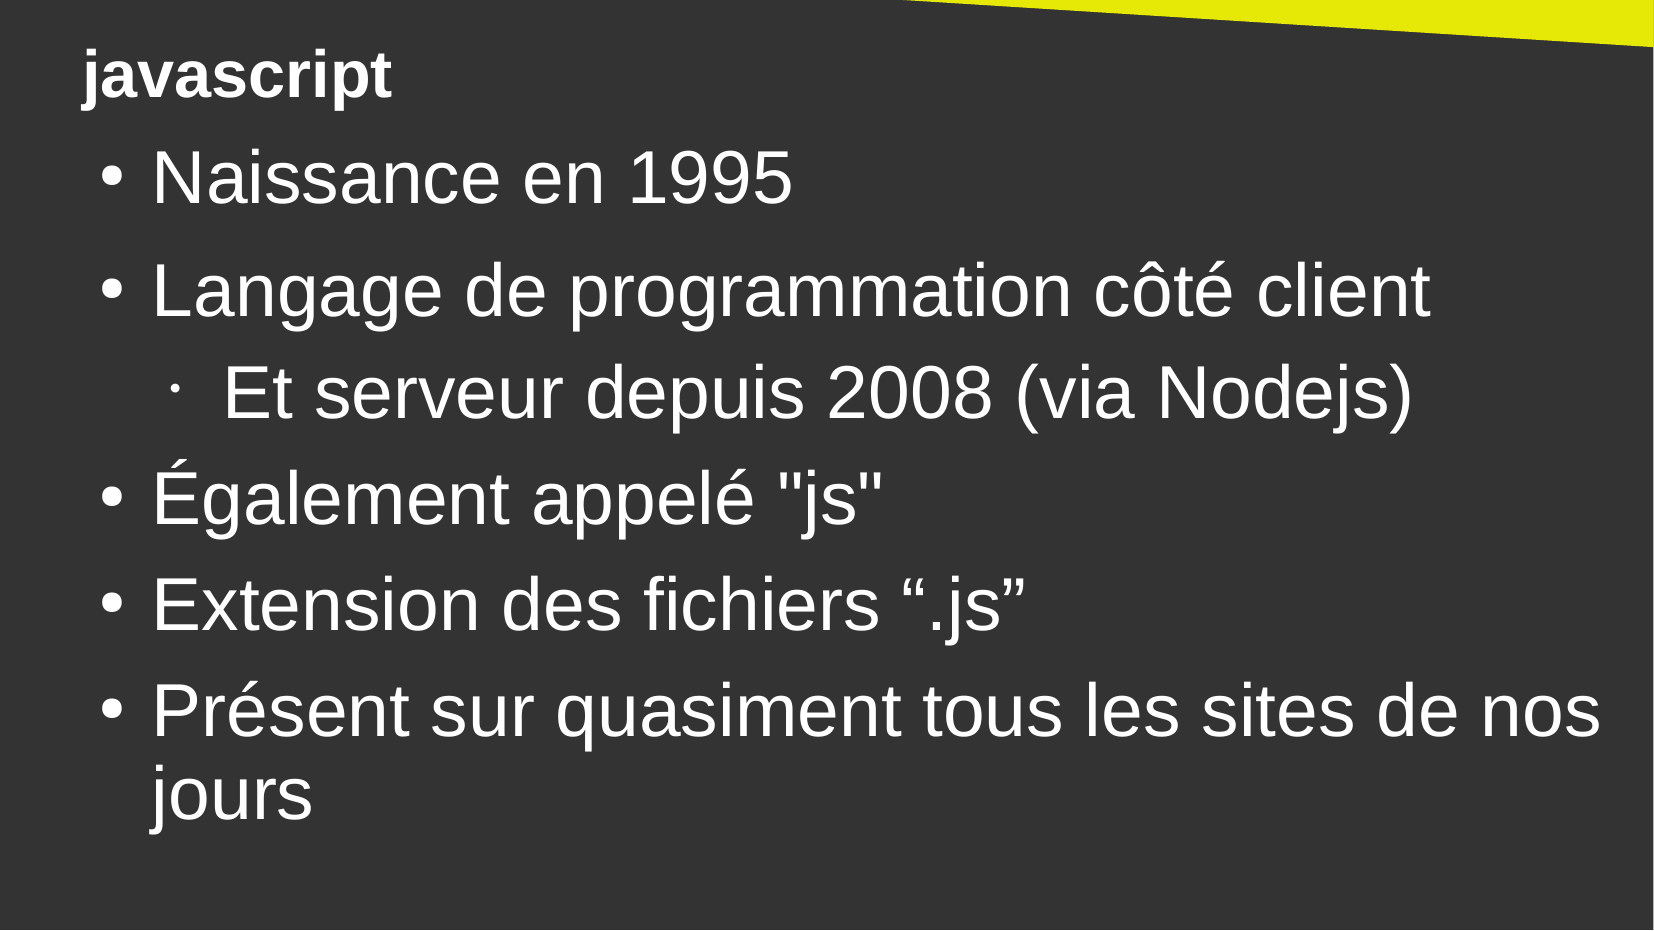

# javascript
Naissance en 1995
Langage de programmation côté client
Et serveur depuis 2008 (via Nodejs)
Également appelé "js"
Extension des fichiers “.js”
Présent sur quasiment tous les sites de nos jours